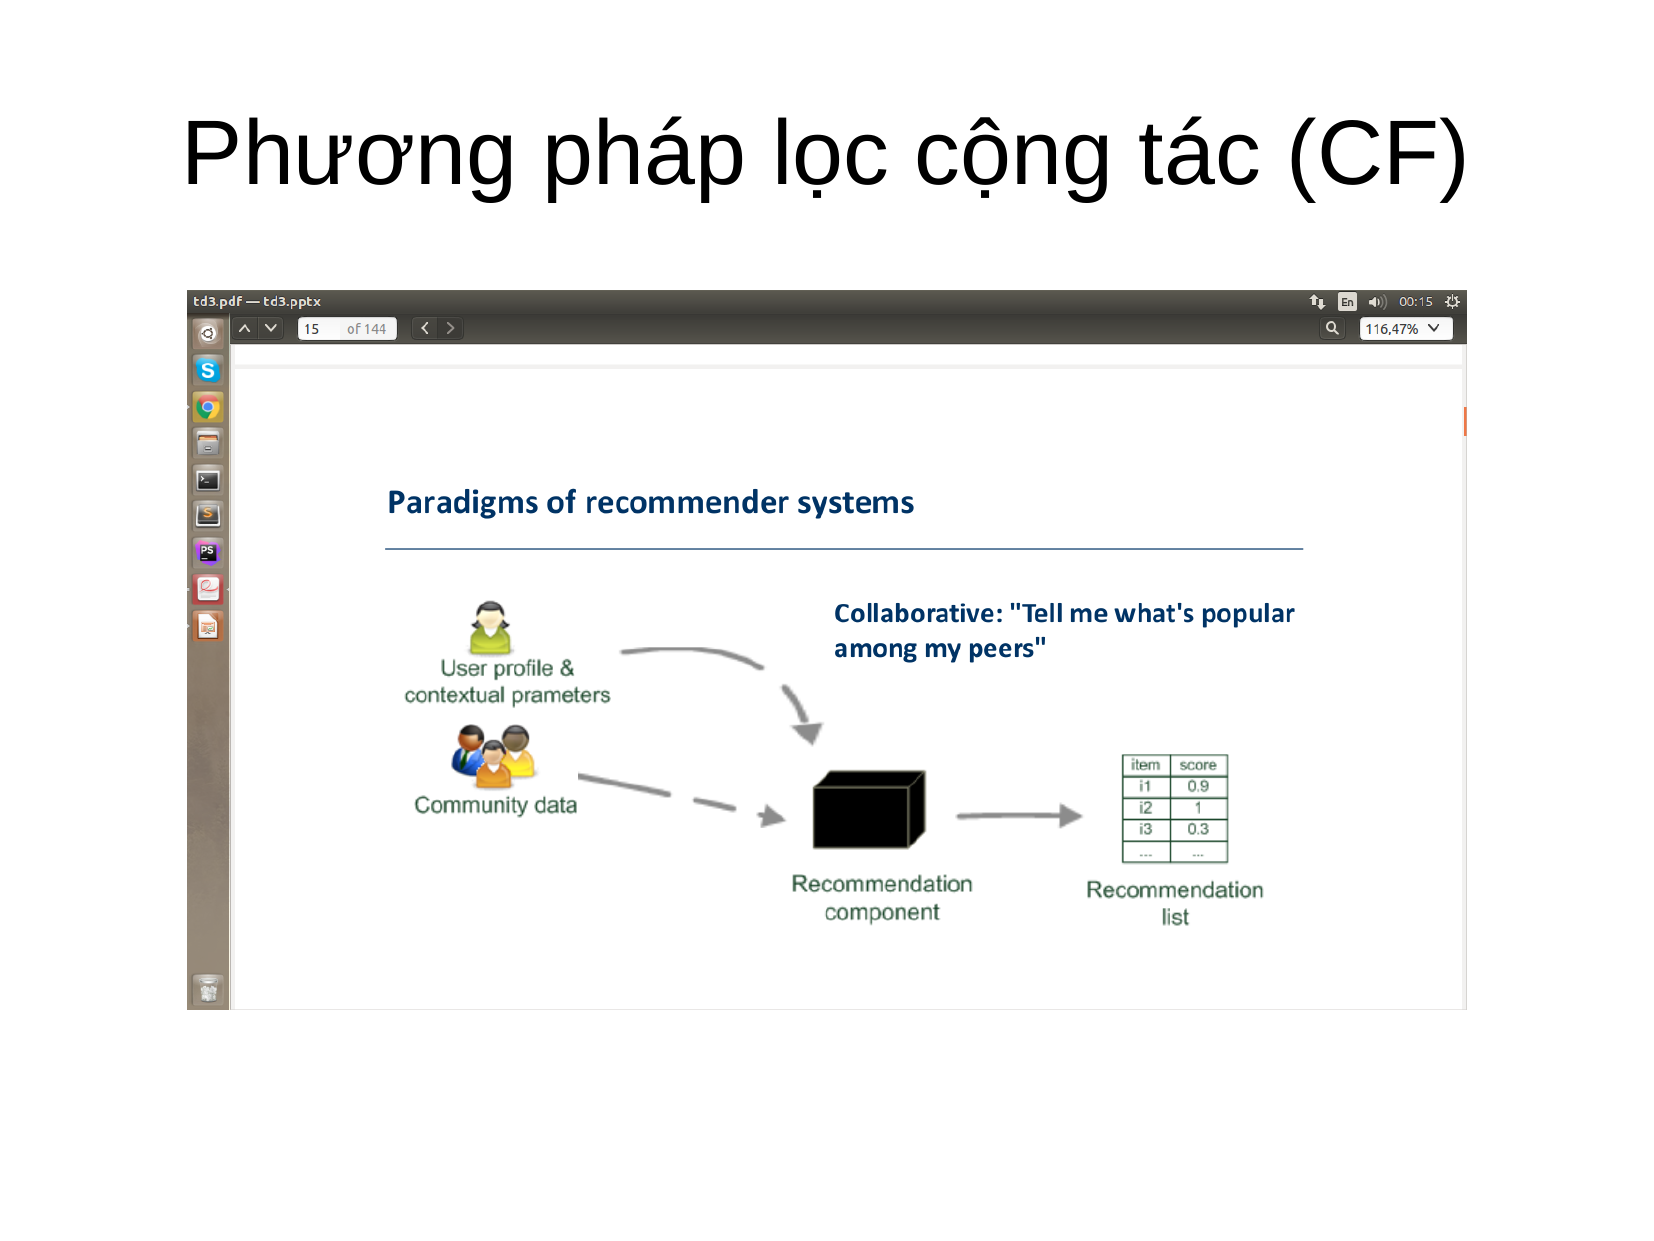

# Phương pháp lọc cộng tác (CF)